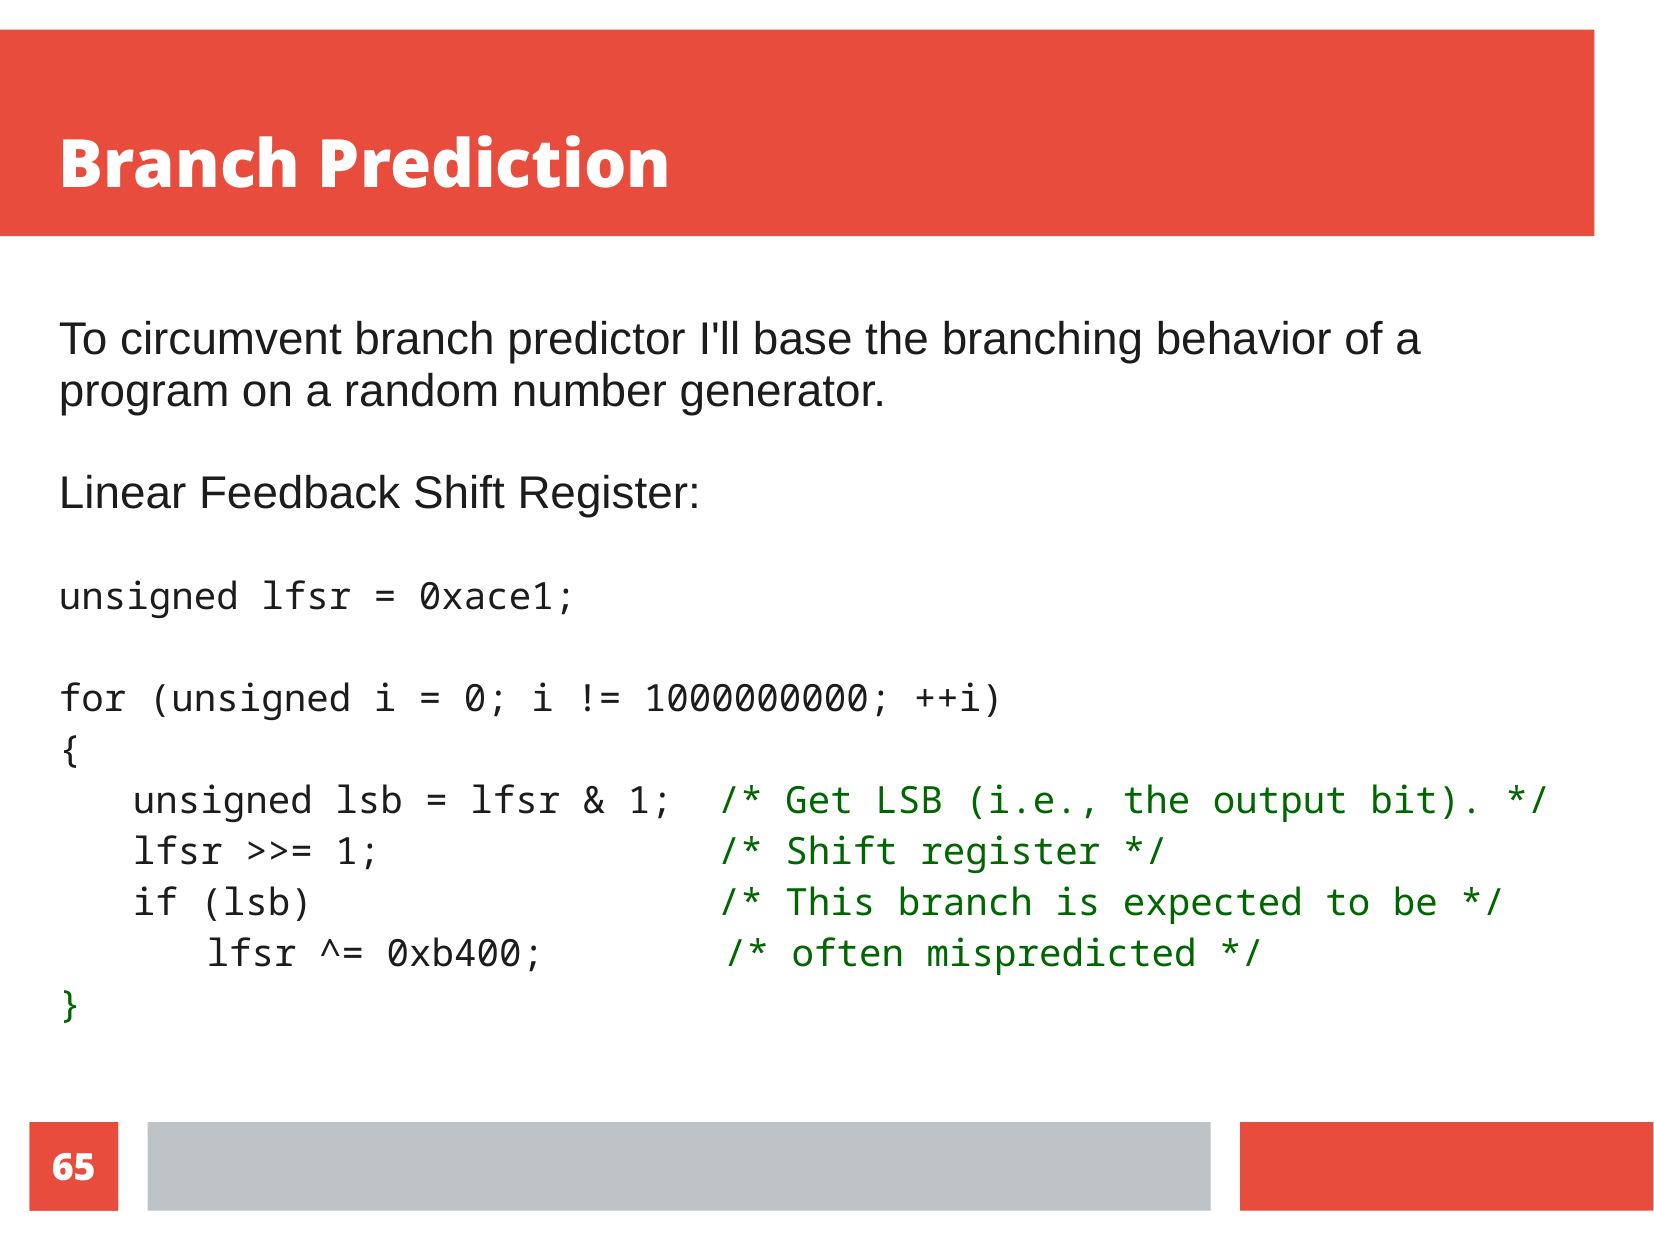

# Branch Prediction
To circumvent branch predictor I'll base the branching behavior of a program on a random number generator.
Linear Feedback Shift Register:
unsigned lfsr = 0xace1;
for (unsigned i = 0; i != 1000000000; ++i)
{
	unsigned lsb = lfsr & 1; /* Get LSB (i.e., the output bit). */
	lfsr >>= 1; /* Shift register */
	if (lsb) /* This branch is expected to be */
		lfsr ^= 0xb400; /* often mispredicted */
}
65